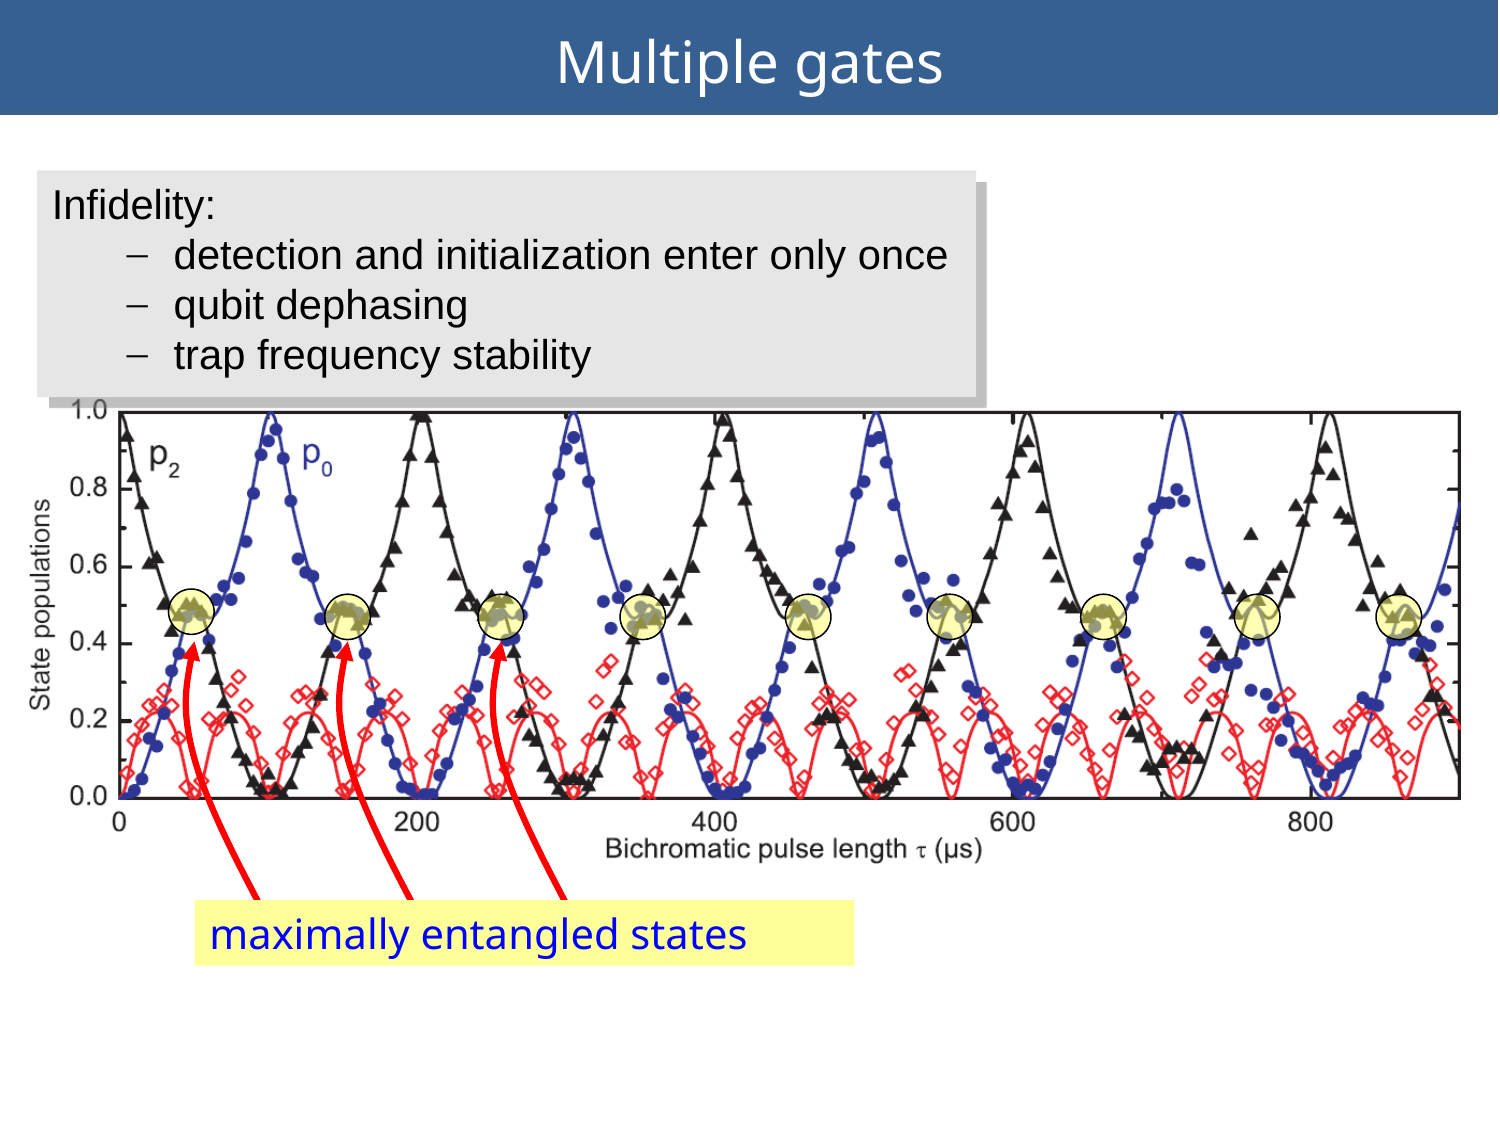

Multiple gates
Infidelity:
detection and initialization enter only once
qubit dephasing
trap frequency stability
maximally entangled states